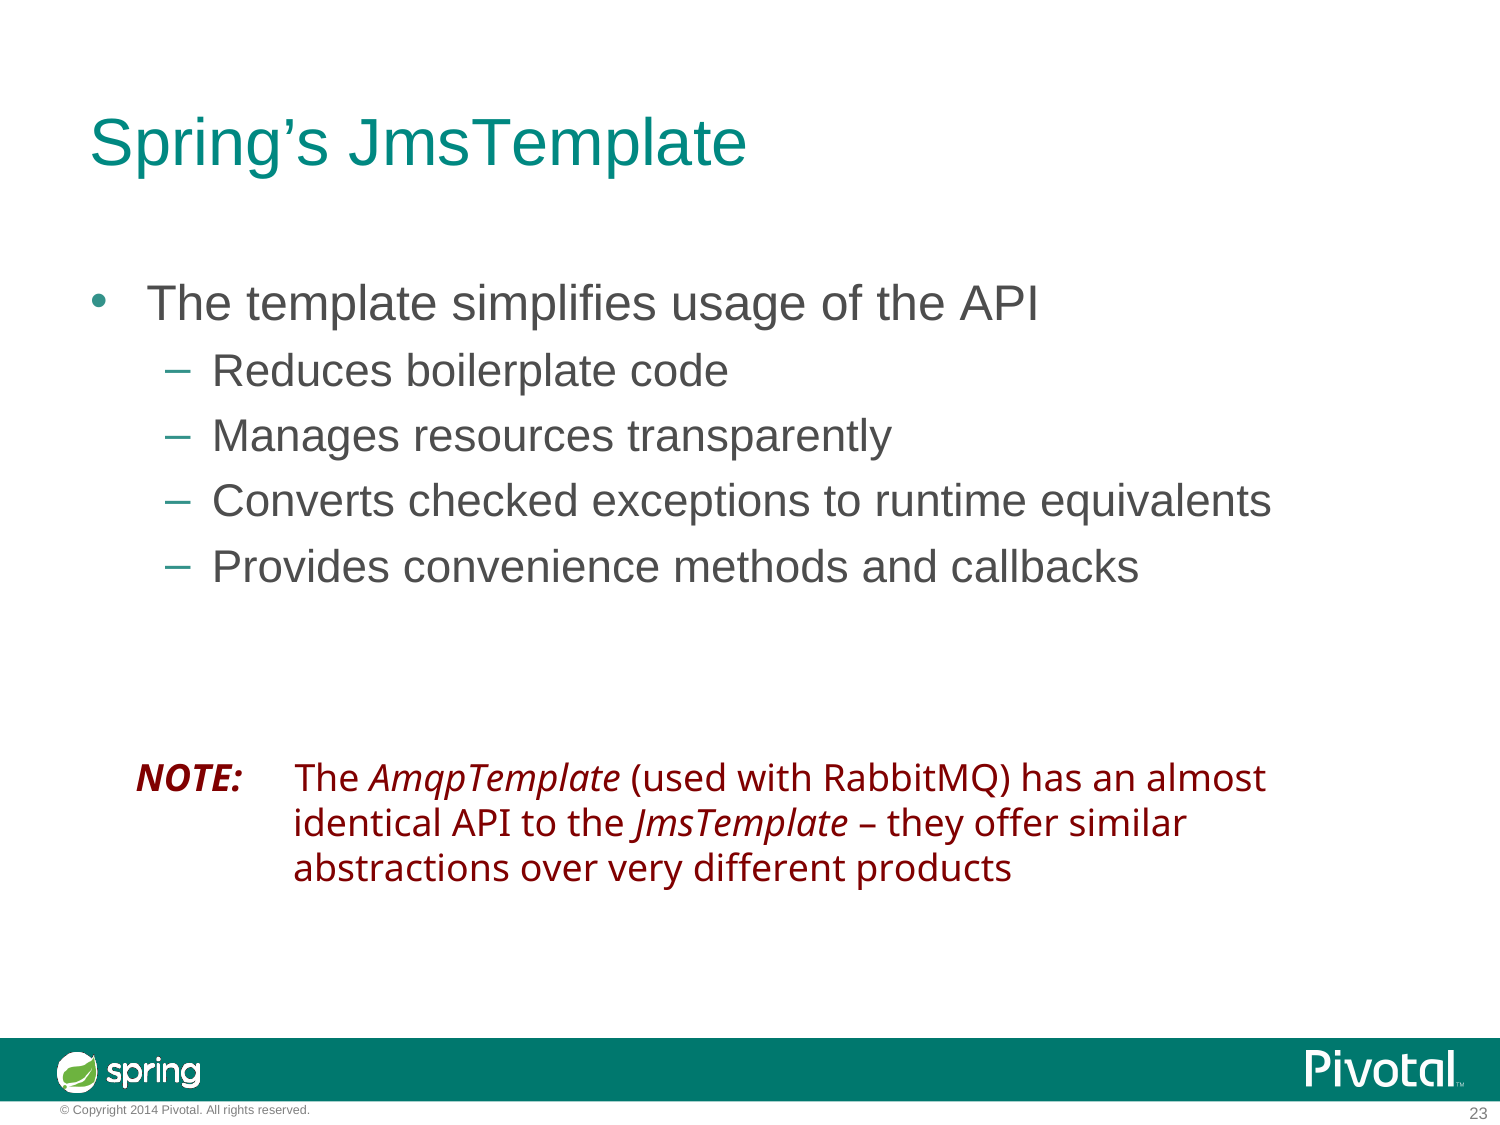

# Spring’s JmsTemplate
The template simplifies usage of the API
Reduces boilerplate code
Manages resources transparently
Converts checked exceptions to runtime equivalents
Provides convenience methods and callbacks
NOTE:	The AmqpTemplate (used with RabbitMQ) has an almost identical API to the JmsTemplate – they offer similar abstractions over very different products